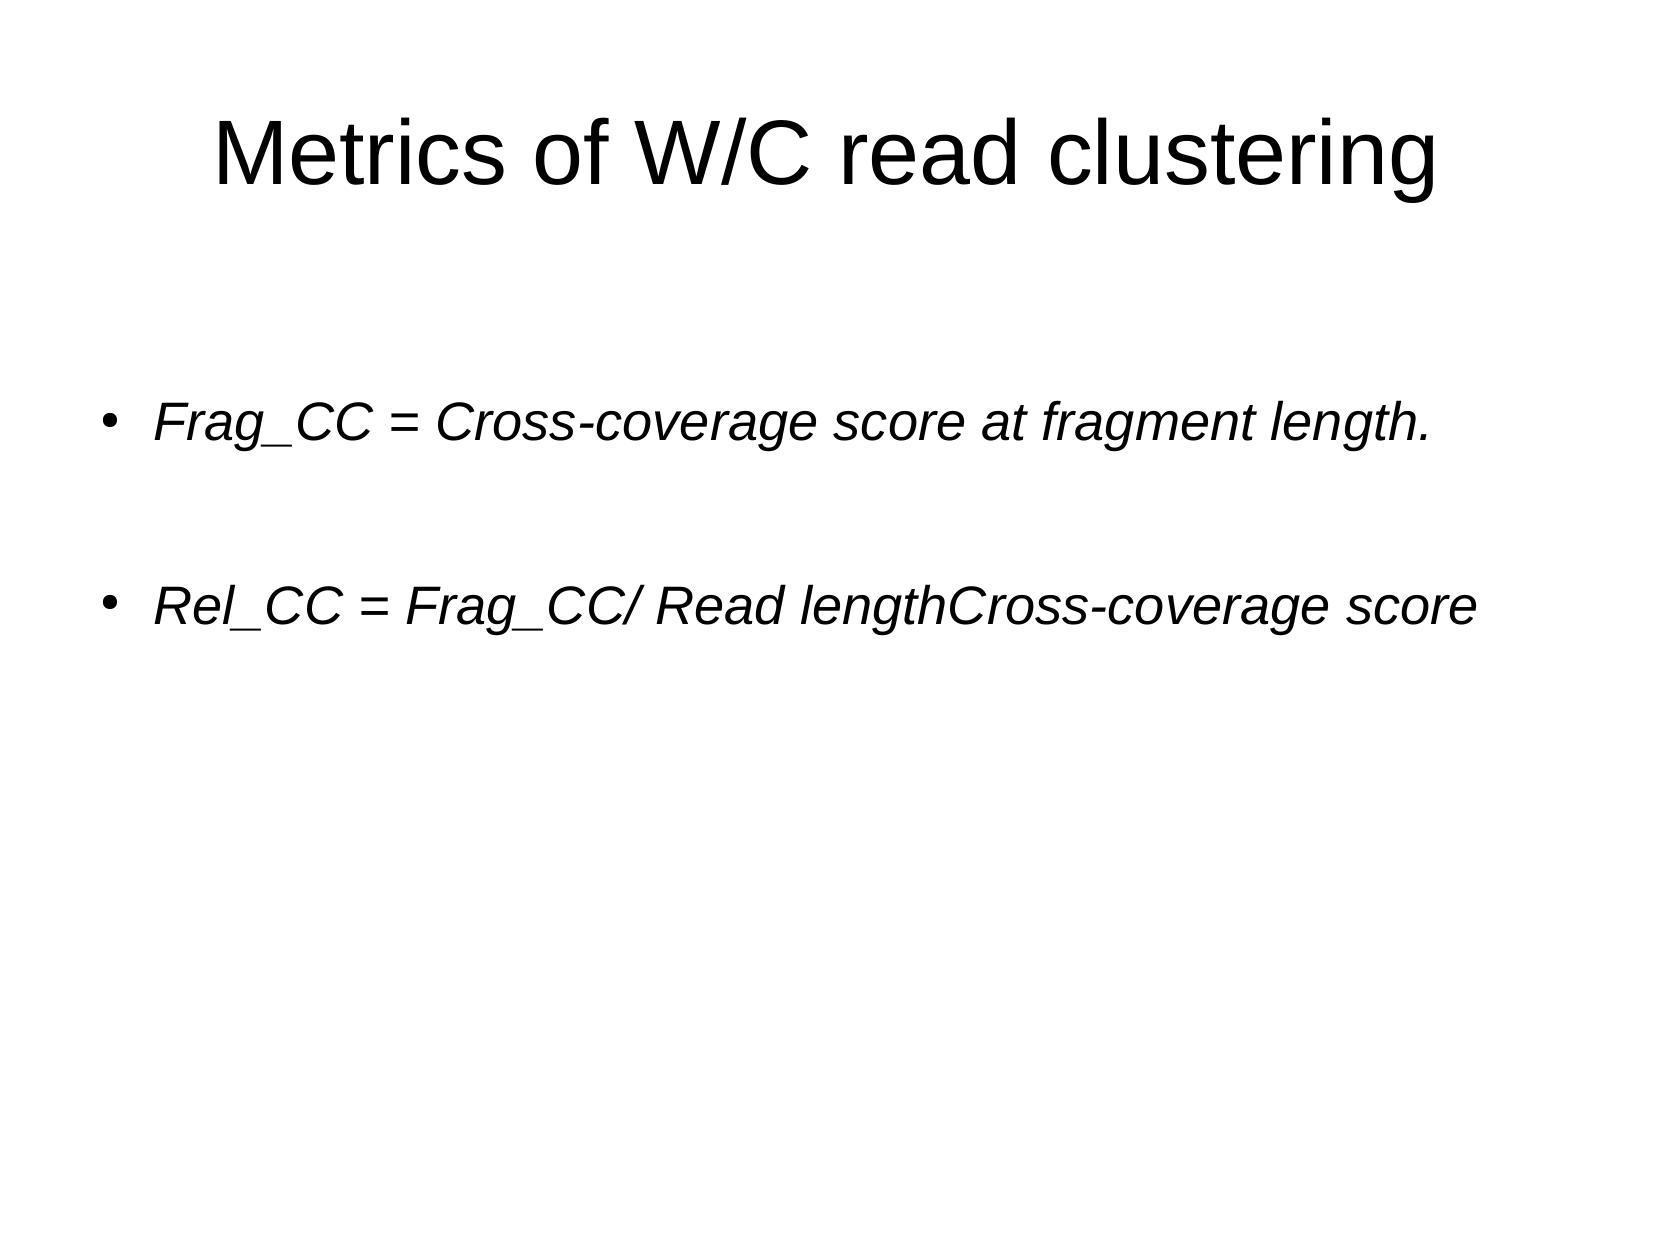

# Metrics of W/C read clustering
Frag_CC = Cross-coverage score at fragment length.
Rel_CC = Frag_CC/ Read lengthCross-coverage score